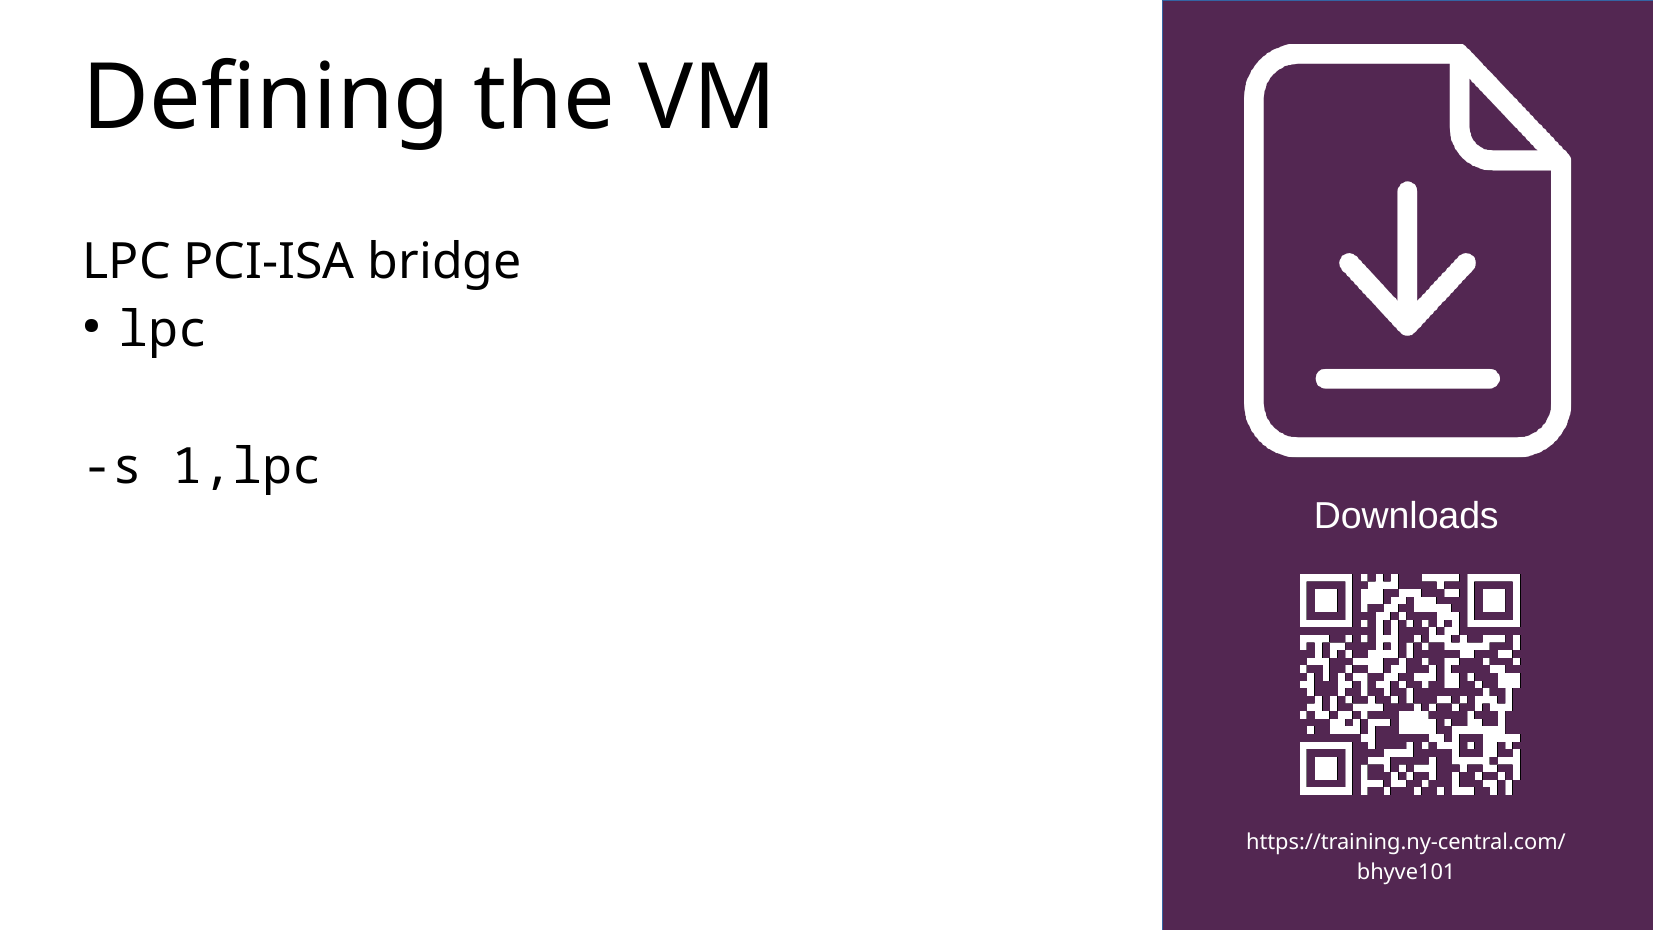

# Defining the VM
LPC PCI-ISA bridge
lpc
-s 1,lpc
Downloads
https://training.ny-central.com/bhyve101